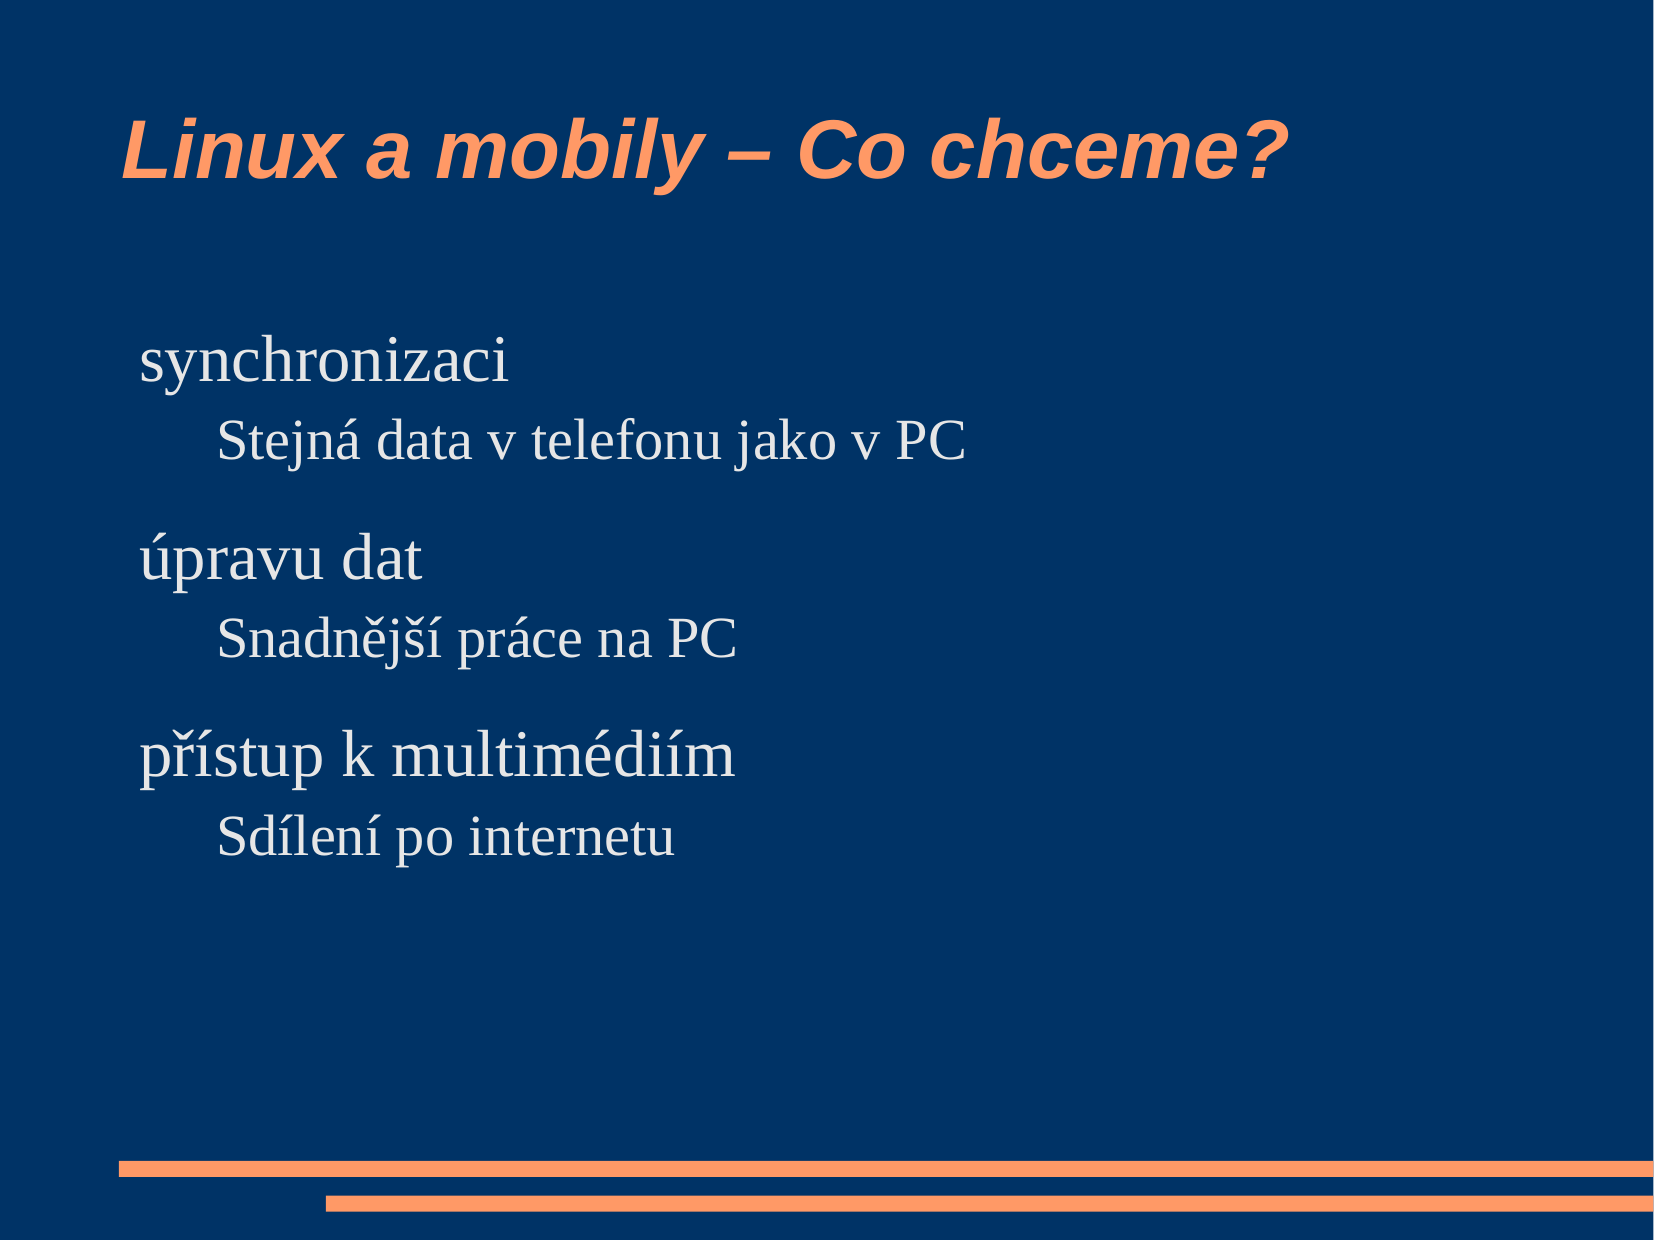

# Linux a mobily – Co chceme?
synchronizaci
Stejná data v telefonu jako v PC
úpravu dat
Snadnější práce na PC
přístup k multimédiím
Sdílení po internetu